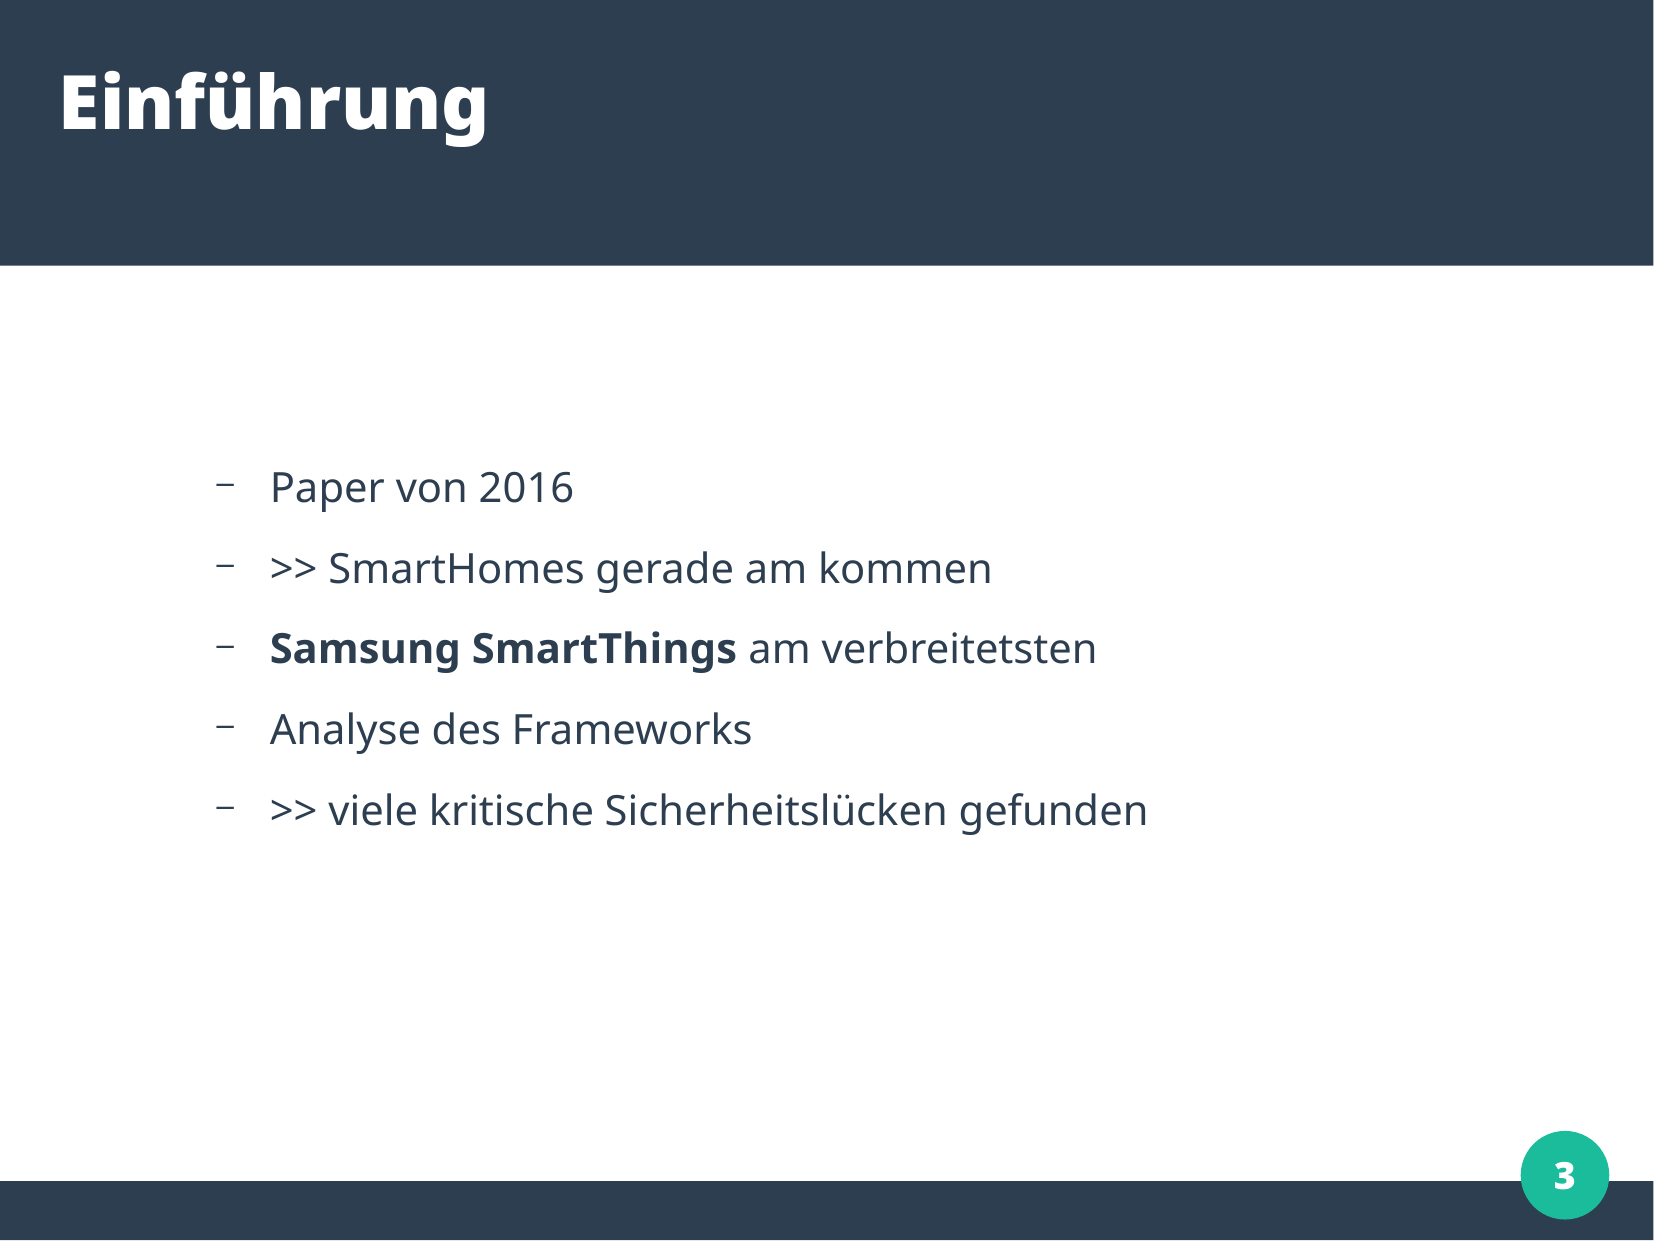

# Einführung
Paper von 2016
>> SmartHomes gerade am kommen
Samsung SmartThings am verbreitetsten
Analyse des Frameworks
>> viele kritische Sicherheitslücken gefunden
3